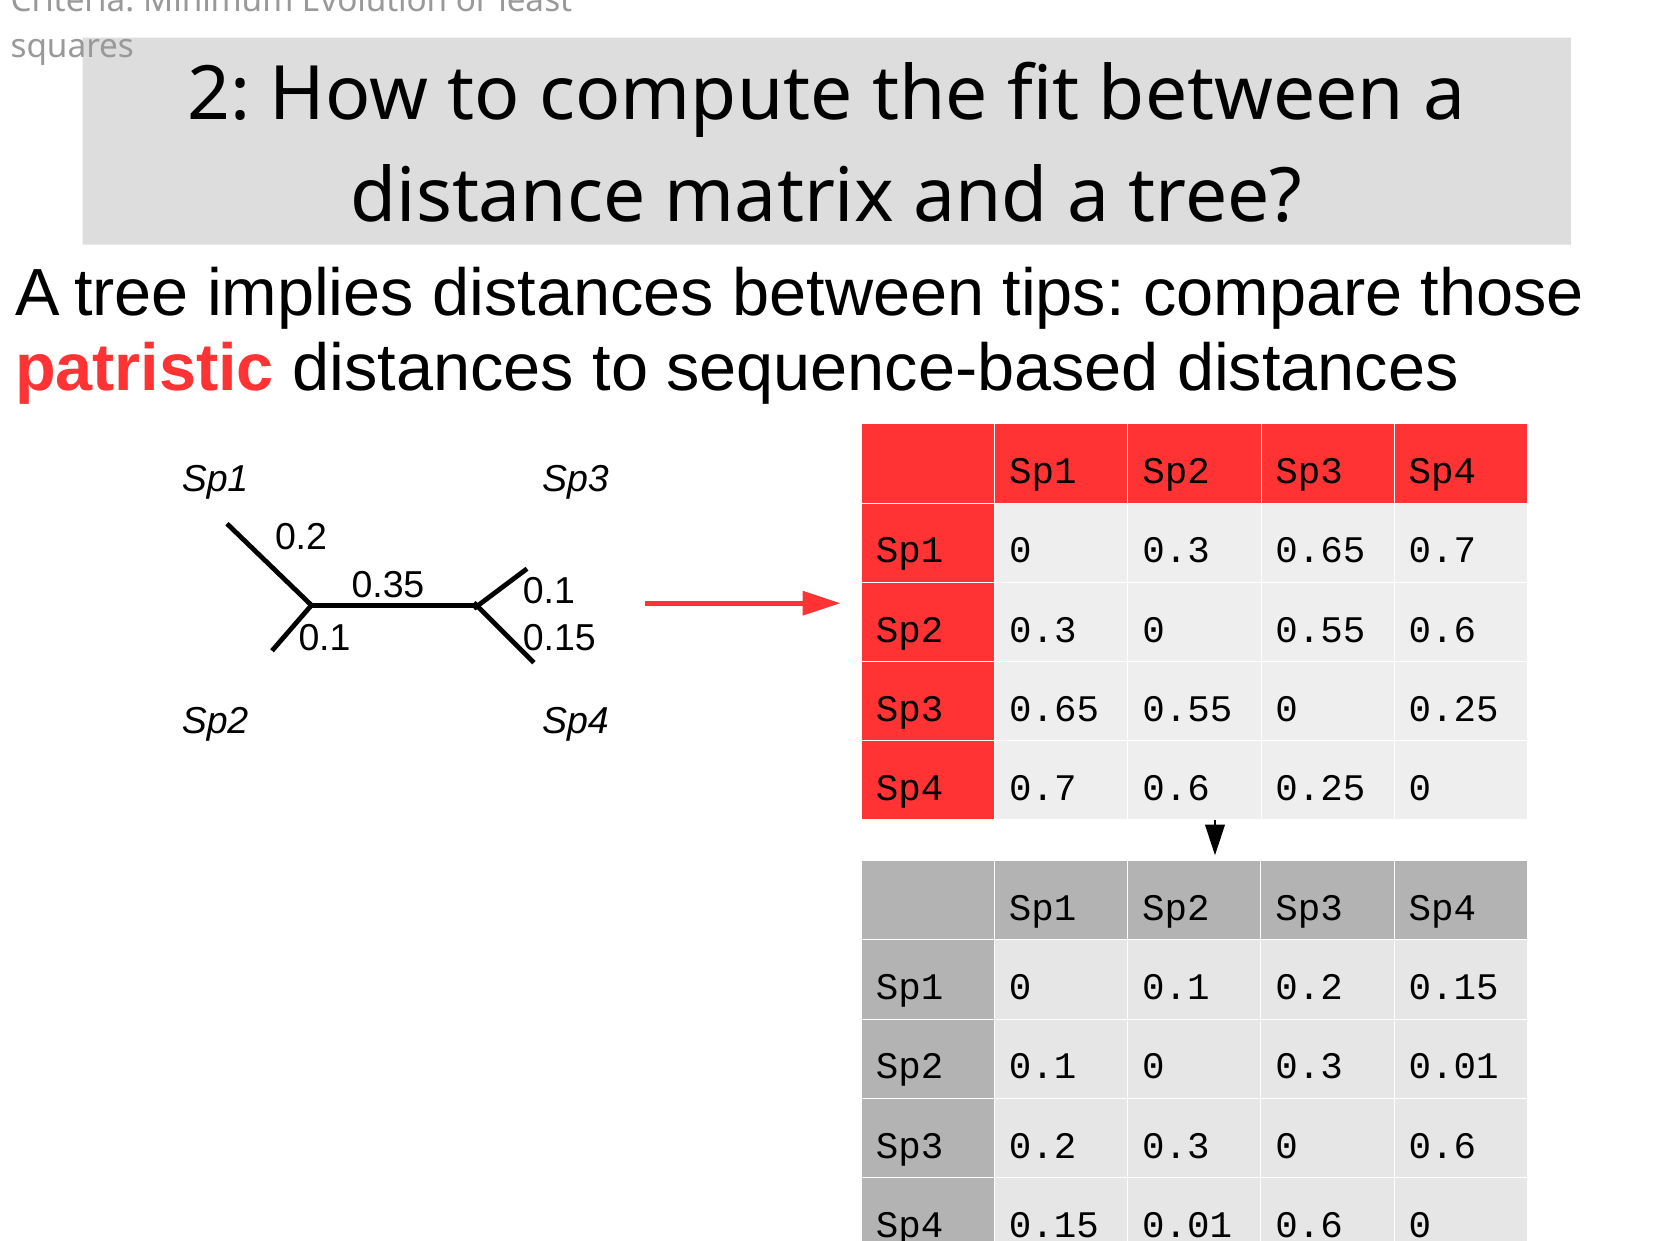

Criteria: Minimum Evolution or least squares
# 2: How to compute the fit between a distance matrix and a tree?
A tree implies distances between tips: compare those patristic distances to sequence-based distances
Sp1
| | Sp1 | Sp2 | Sp3 | Sp4 |
| --- | --- | --- | --- | --- |
| Sp1 | 0 | 0.3 | 0.65 | 0.7 |
| Sp2 | 0.3 | 0 | 0.55 | 0.6 |
| Sp3 | 0.65 | 0.55 | 0 | 0.25 |
| Sp4 | 0.7 | 0.6 | 0.25 | 0 |
Sp3
0.2
0.35
0.1
0.1
0.15
Sp2
Sp4
| | Sp1 | Sp2 | Sp3 | Sp4 |
| --- | --- | --- | --- | --- |
| Sp1 | 0 | 0.1 | 0.2 | 0.15 |
| Sp2 | 0.1 | 0 | 0.3 | 0.01 |
| Sp3 | 0.2 | 0.3 | 0 | 0.6 |
| Sp4 | 0.15 | 0.01 | 0.6 | 0 |